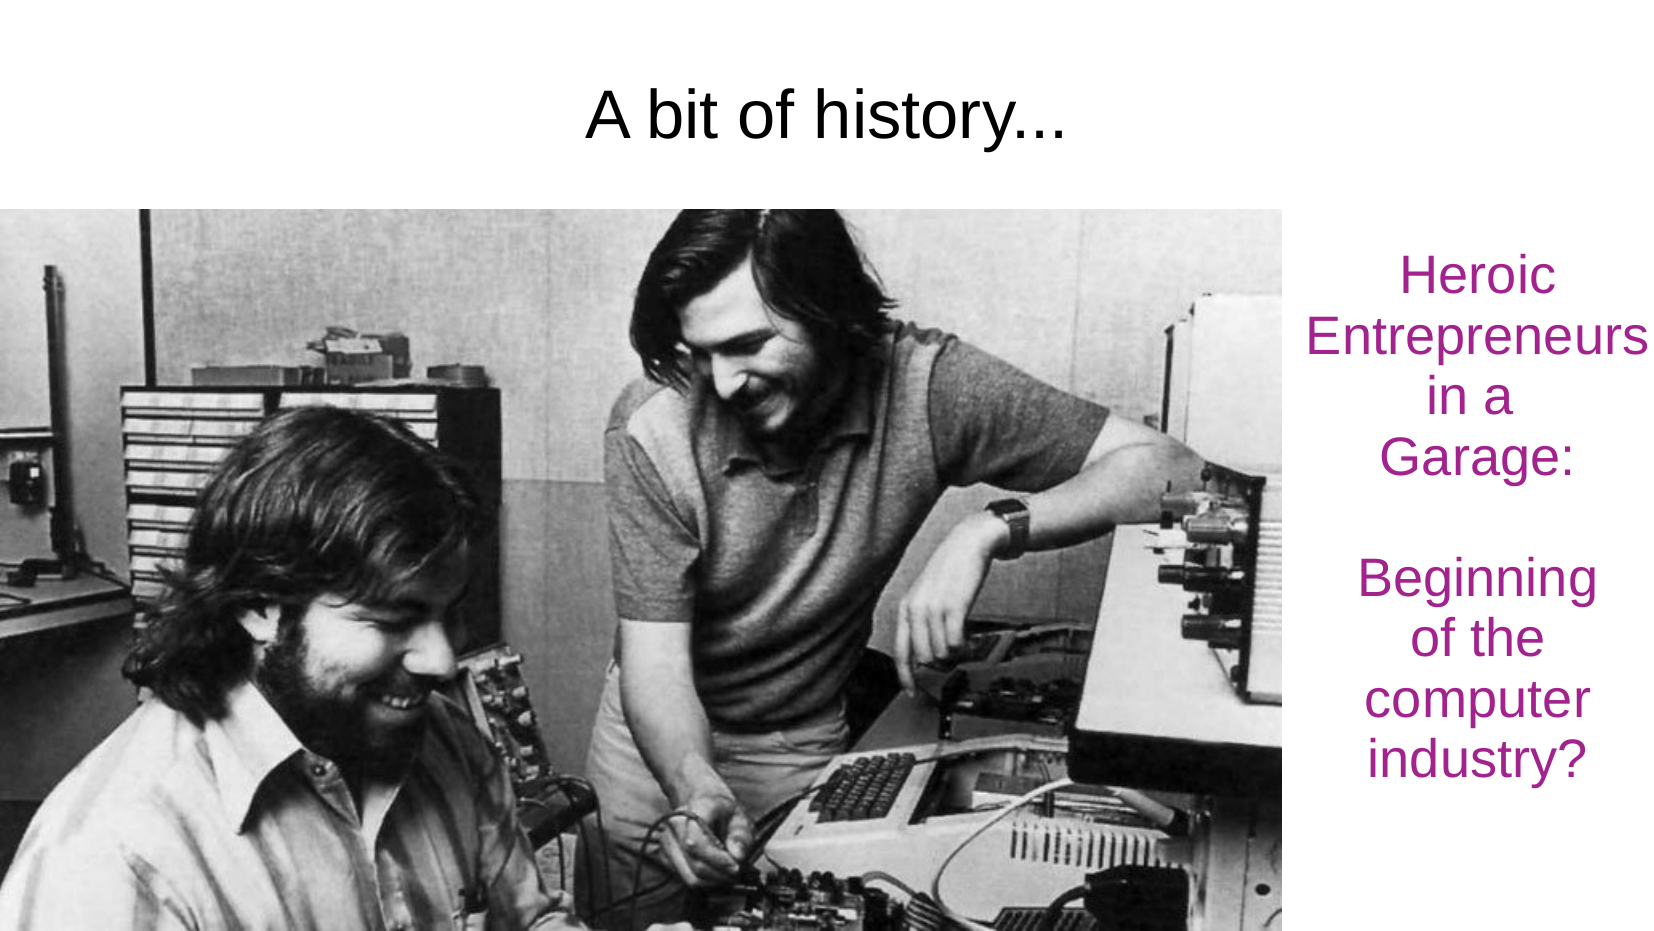

# A bit of history...
Heroic
Entrepreneurs
in a
Garage:
Beginning
of the
computer
industry?